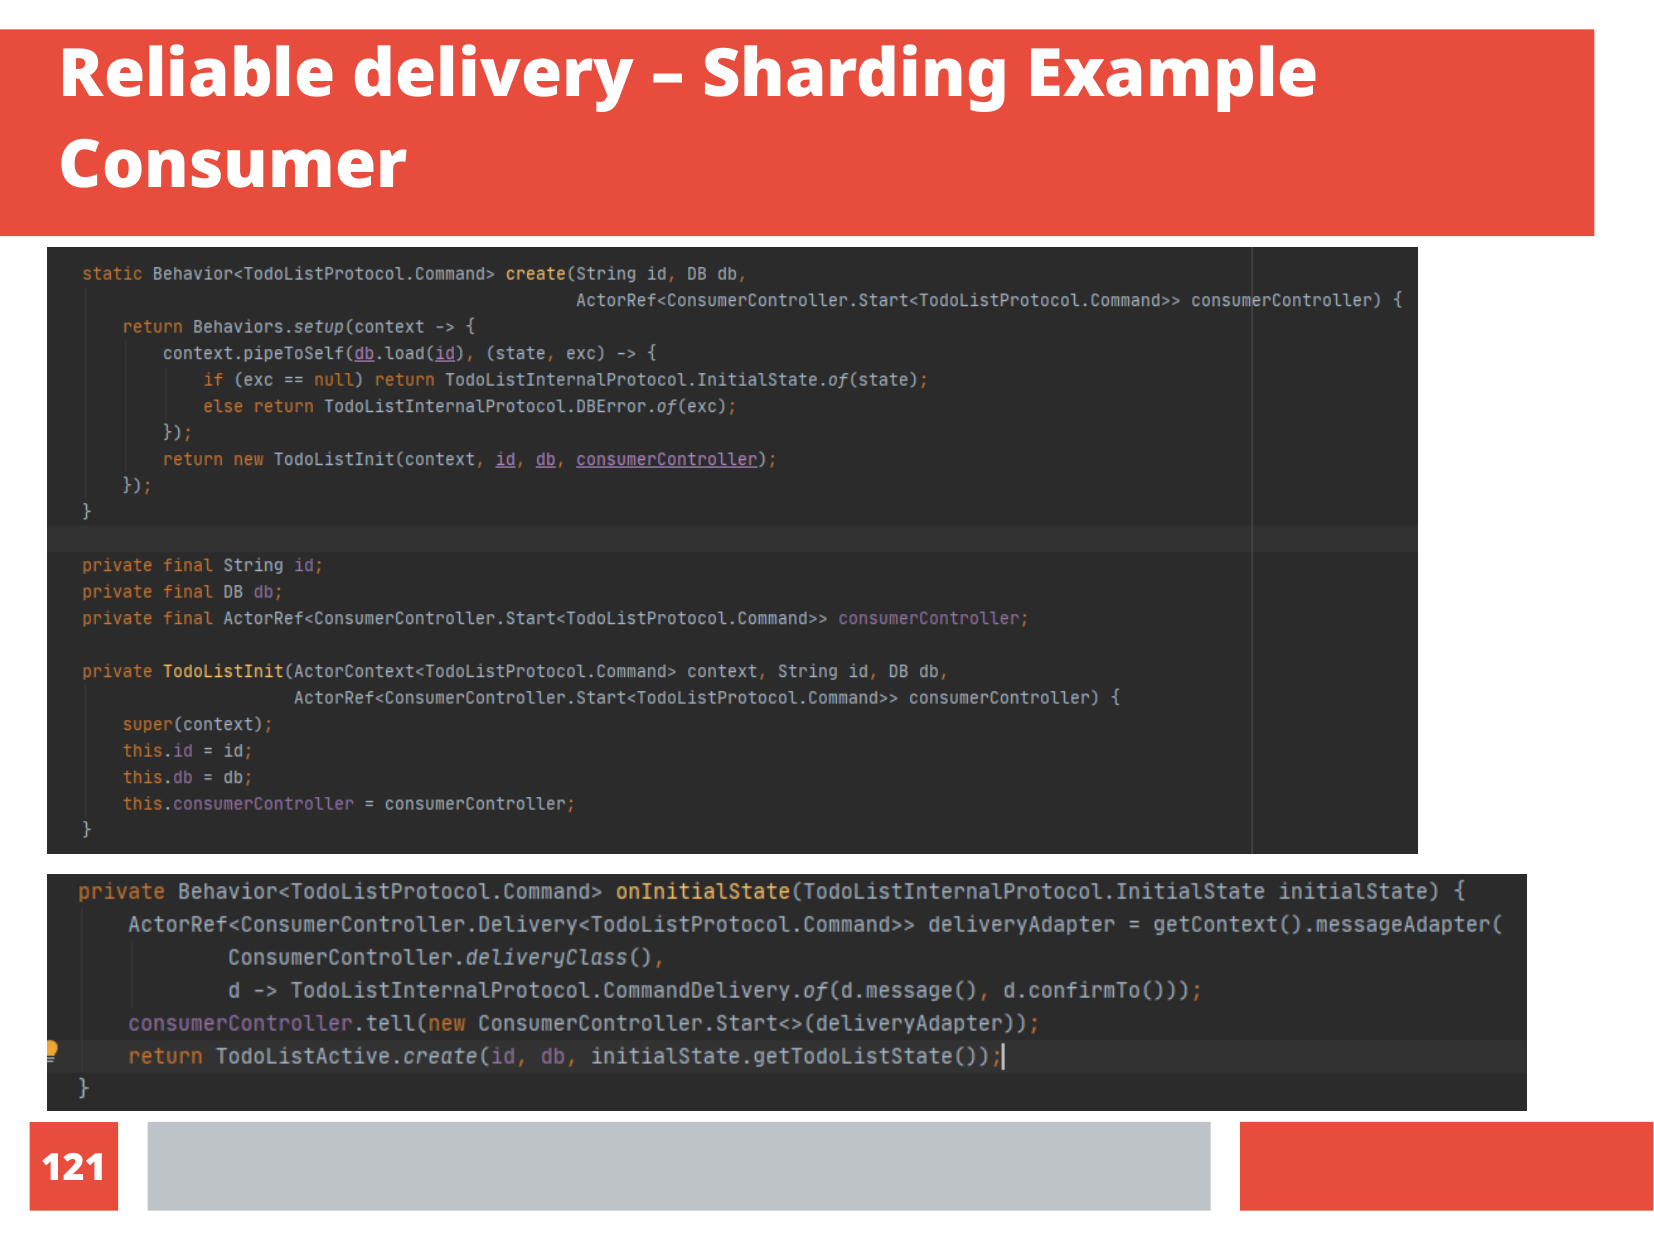

# Reliable delivery – Sharding Example Consumer
121